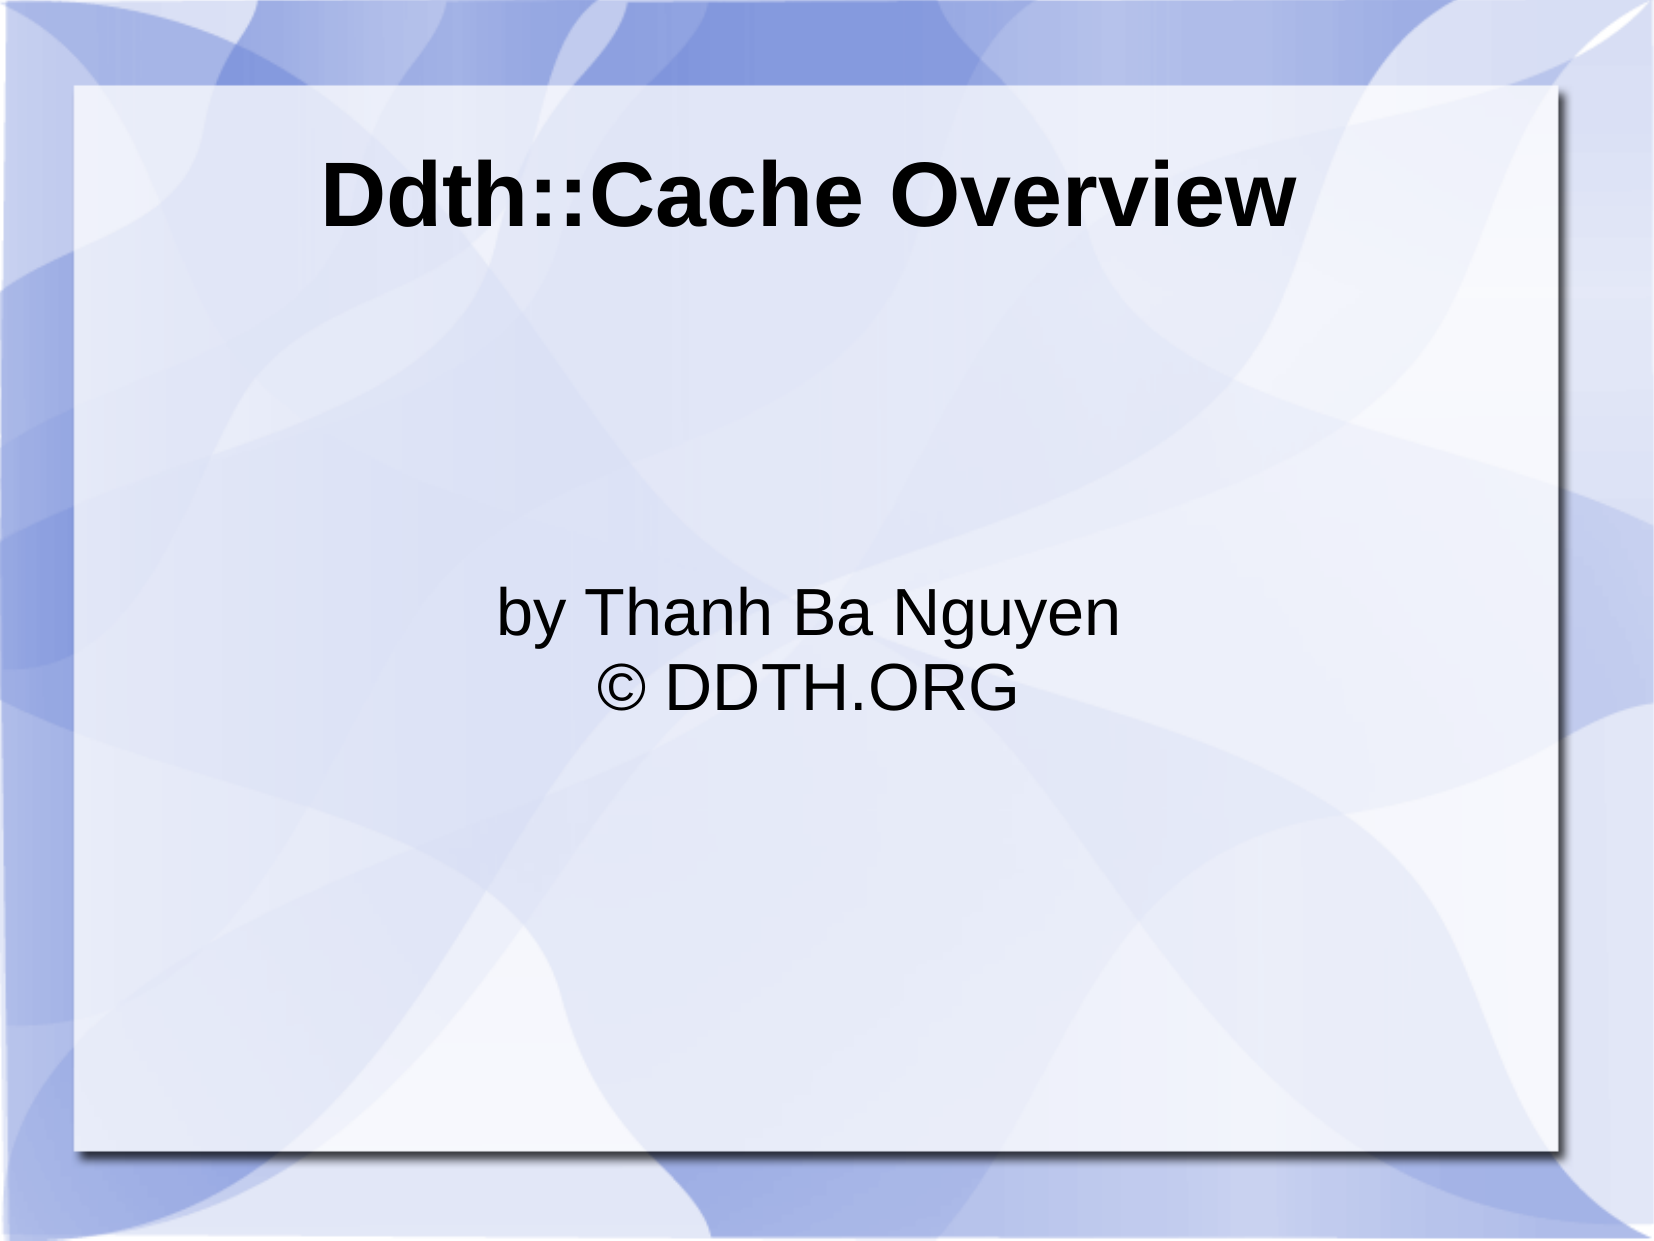

# Ddth::Cache Overview
by Thanh Ba Nguyen
© DDTH.ORG